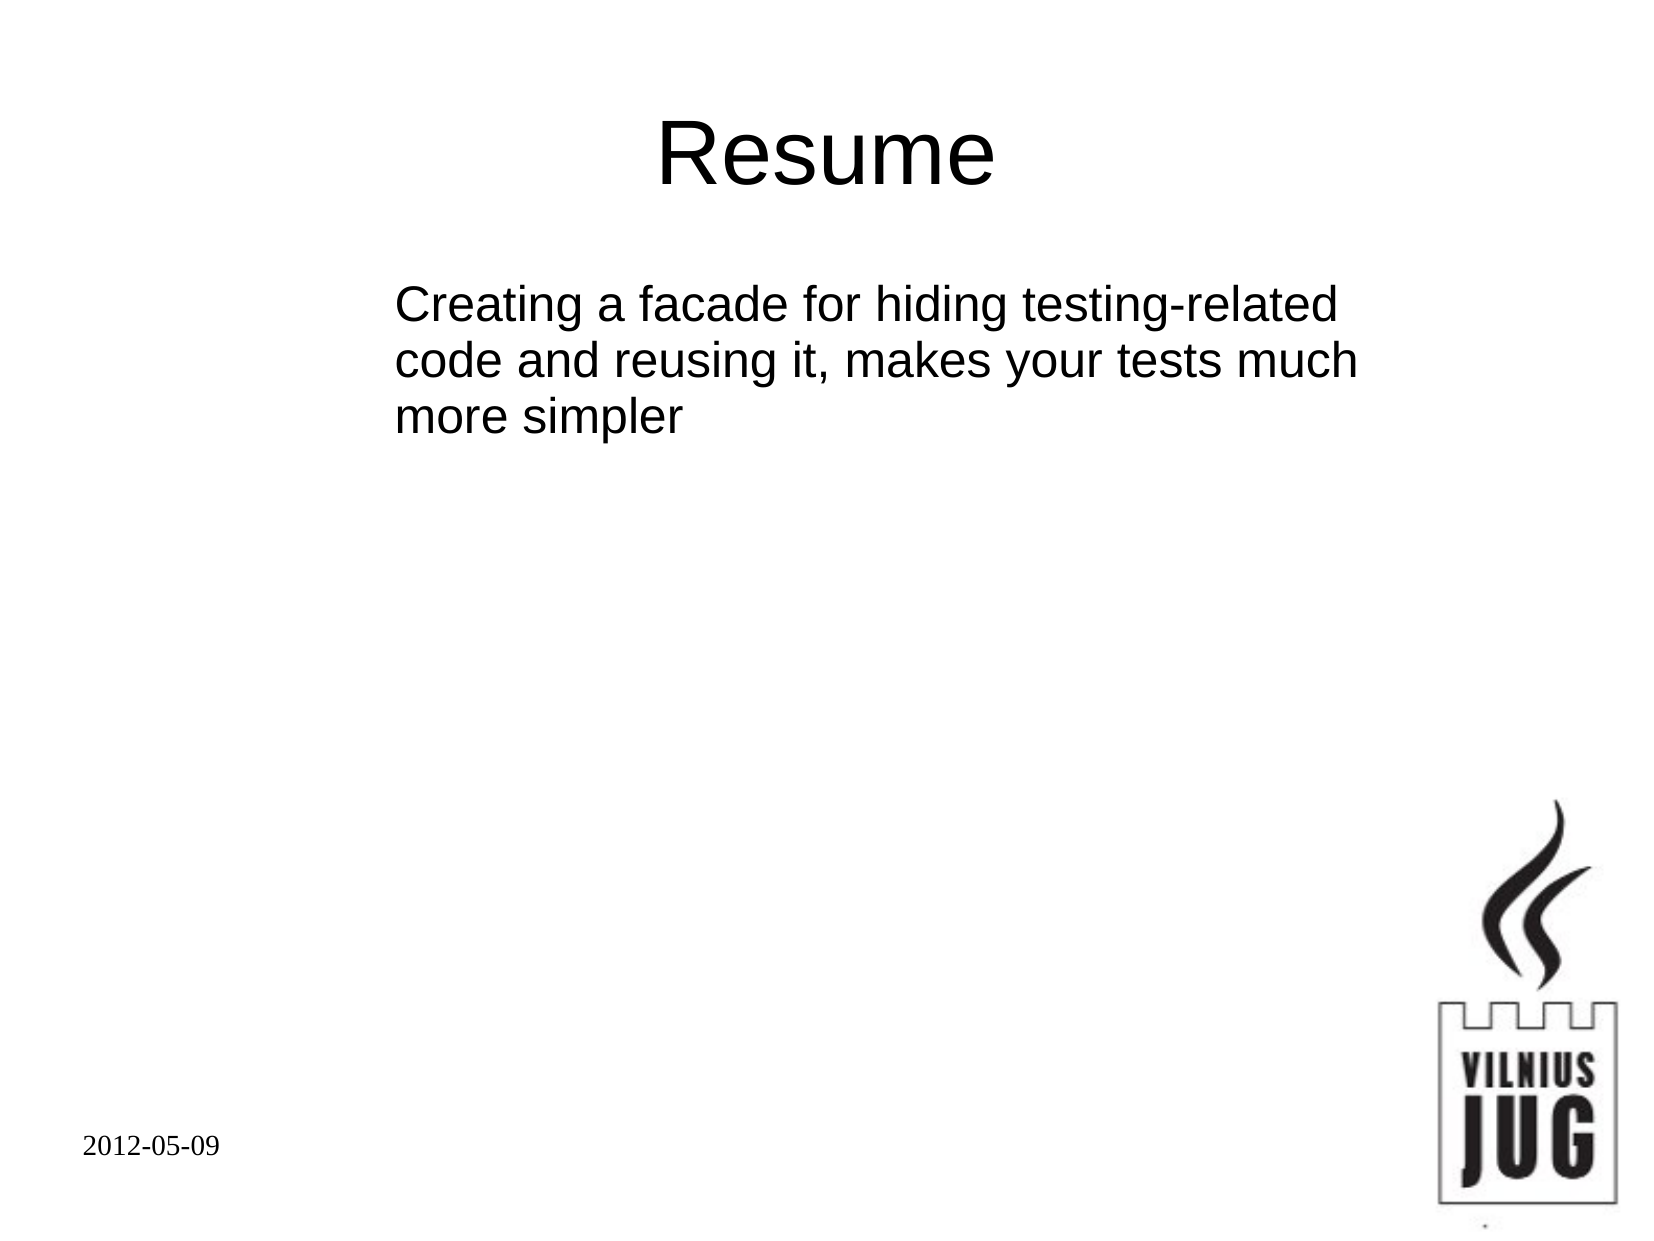

Resume
# Creating a facade for hiding testing-related code and reusing it, makes your tests much more simpler
2012-05-09